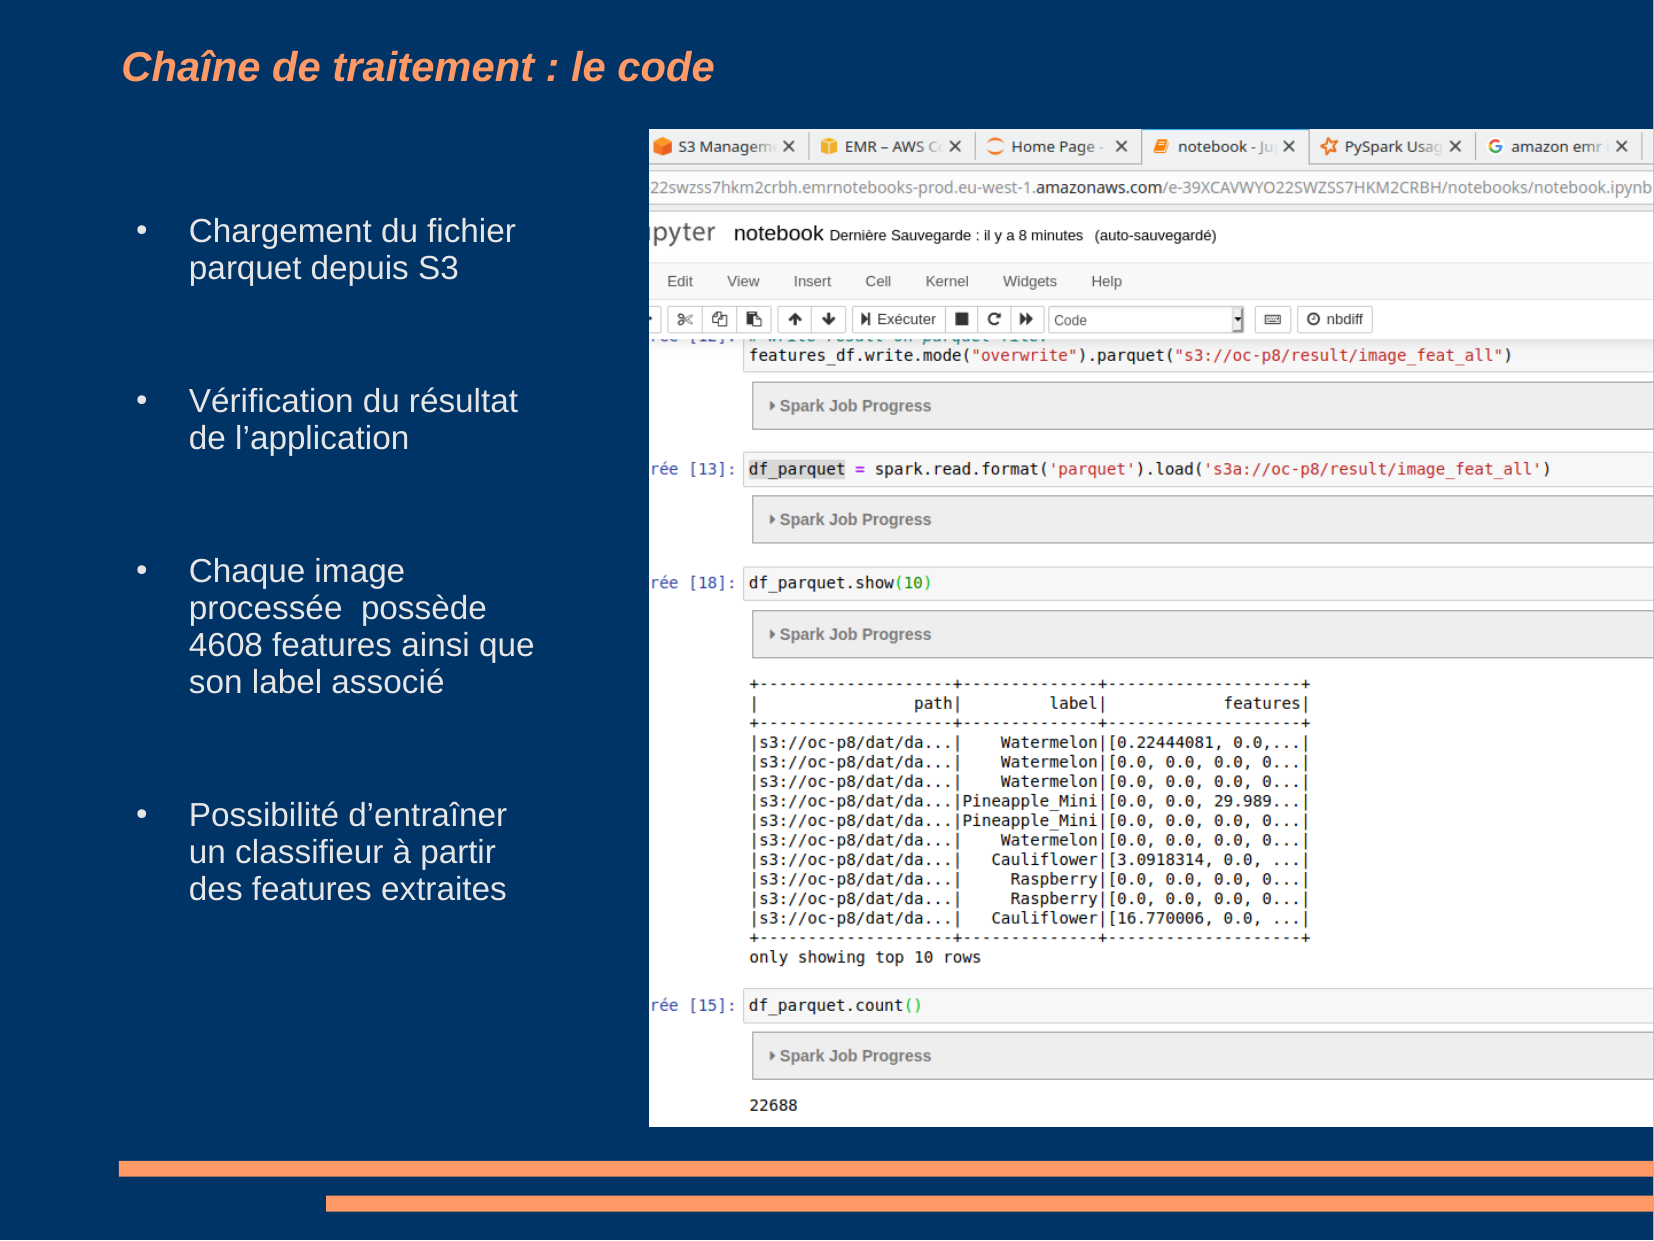

# Chaîne de traitement : le code
Chargement du fichier parquet depuis S3
Vérification du résultat de l’application
Chaque image processée possède 4608 features ainsi que son label associé
Possibilité d’entraîner un classifieur à partir des features extraites